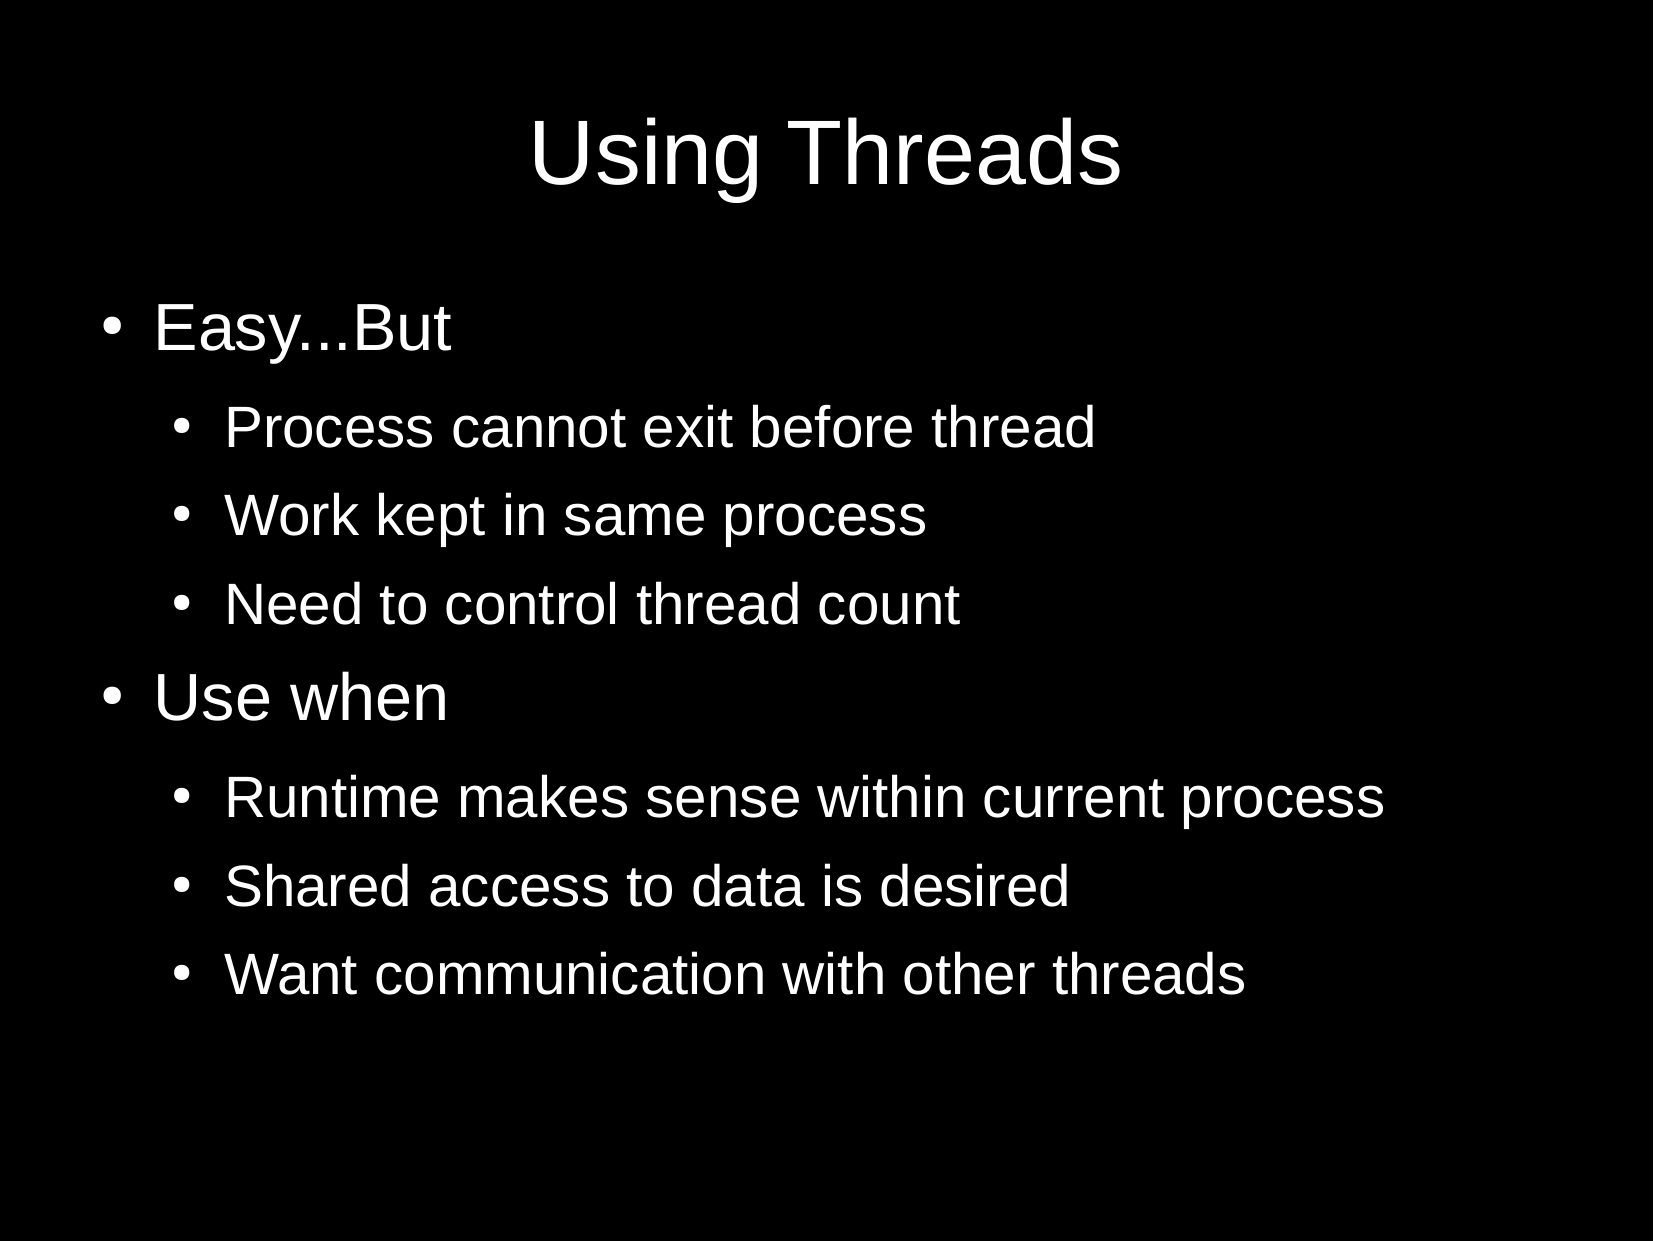

# Using Threads
Easy...But
Process cannot exit before thread
Work kept in same process
Need to control thread count
Use when
Runtime makes sense within current process
Shared access to data is desired
Want communication with other threads